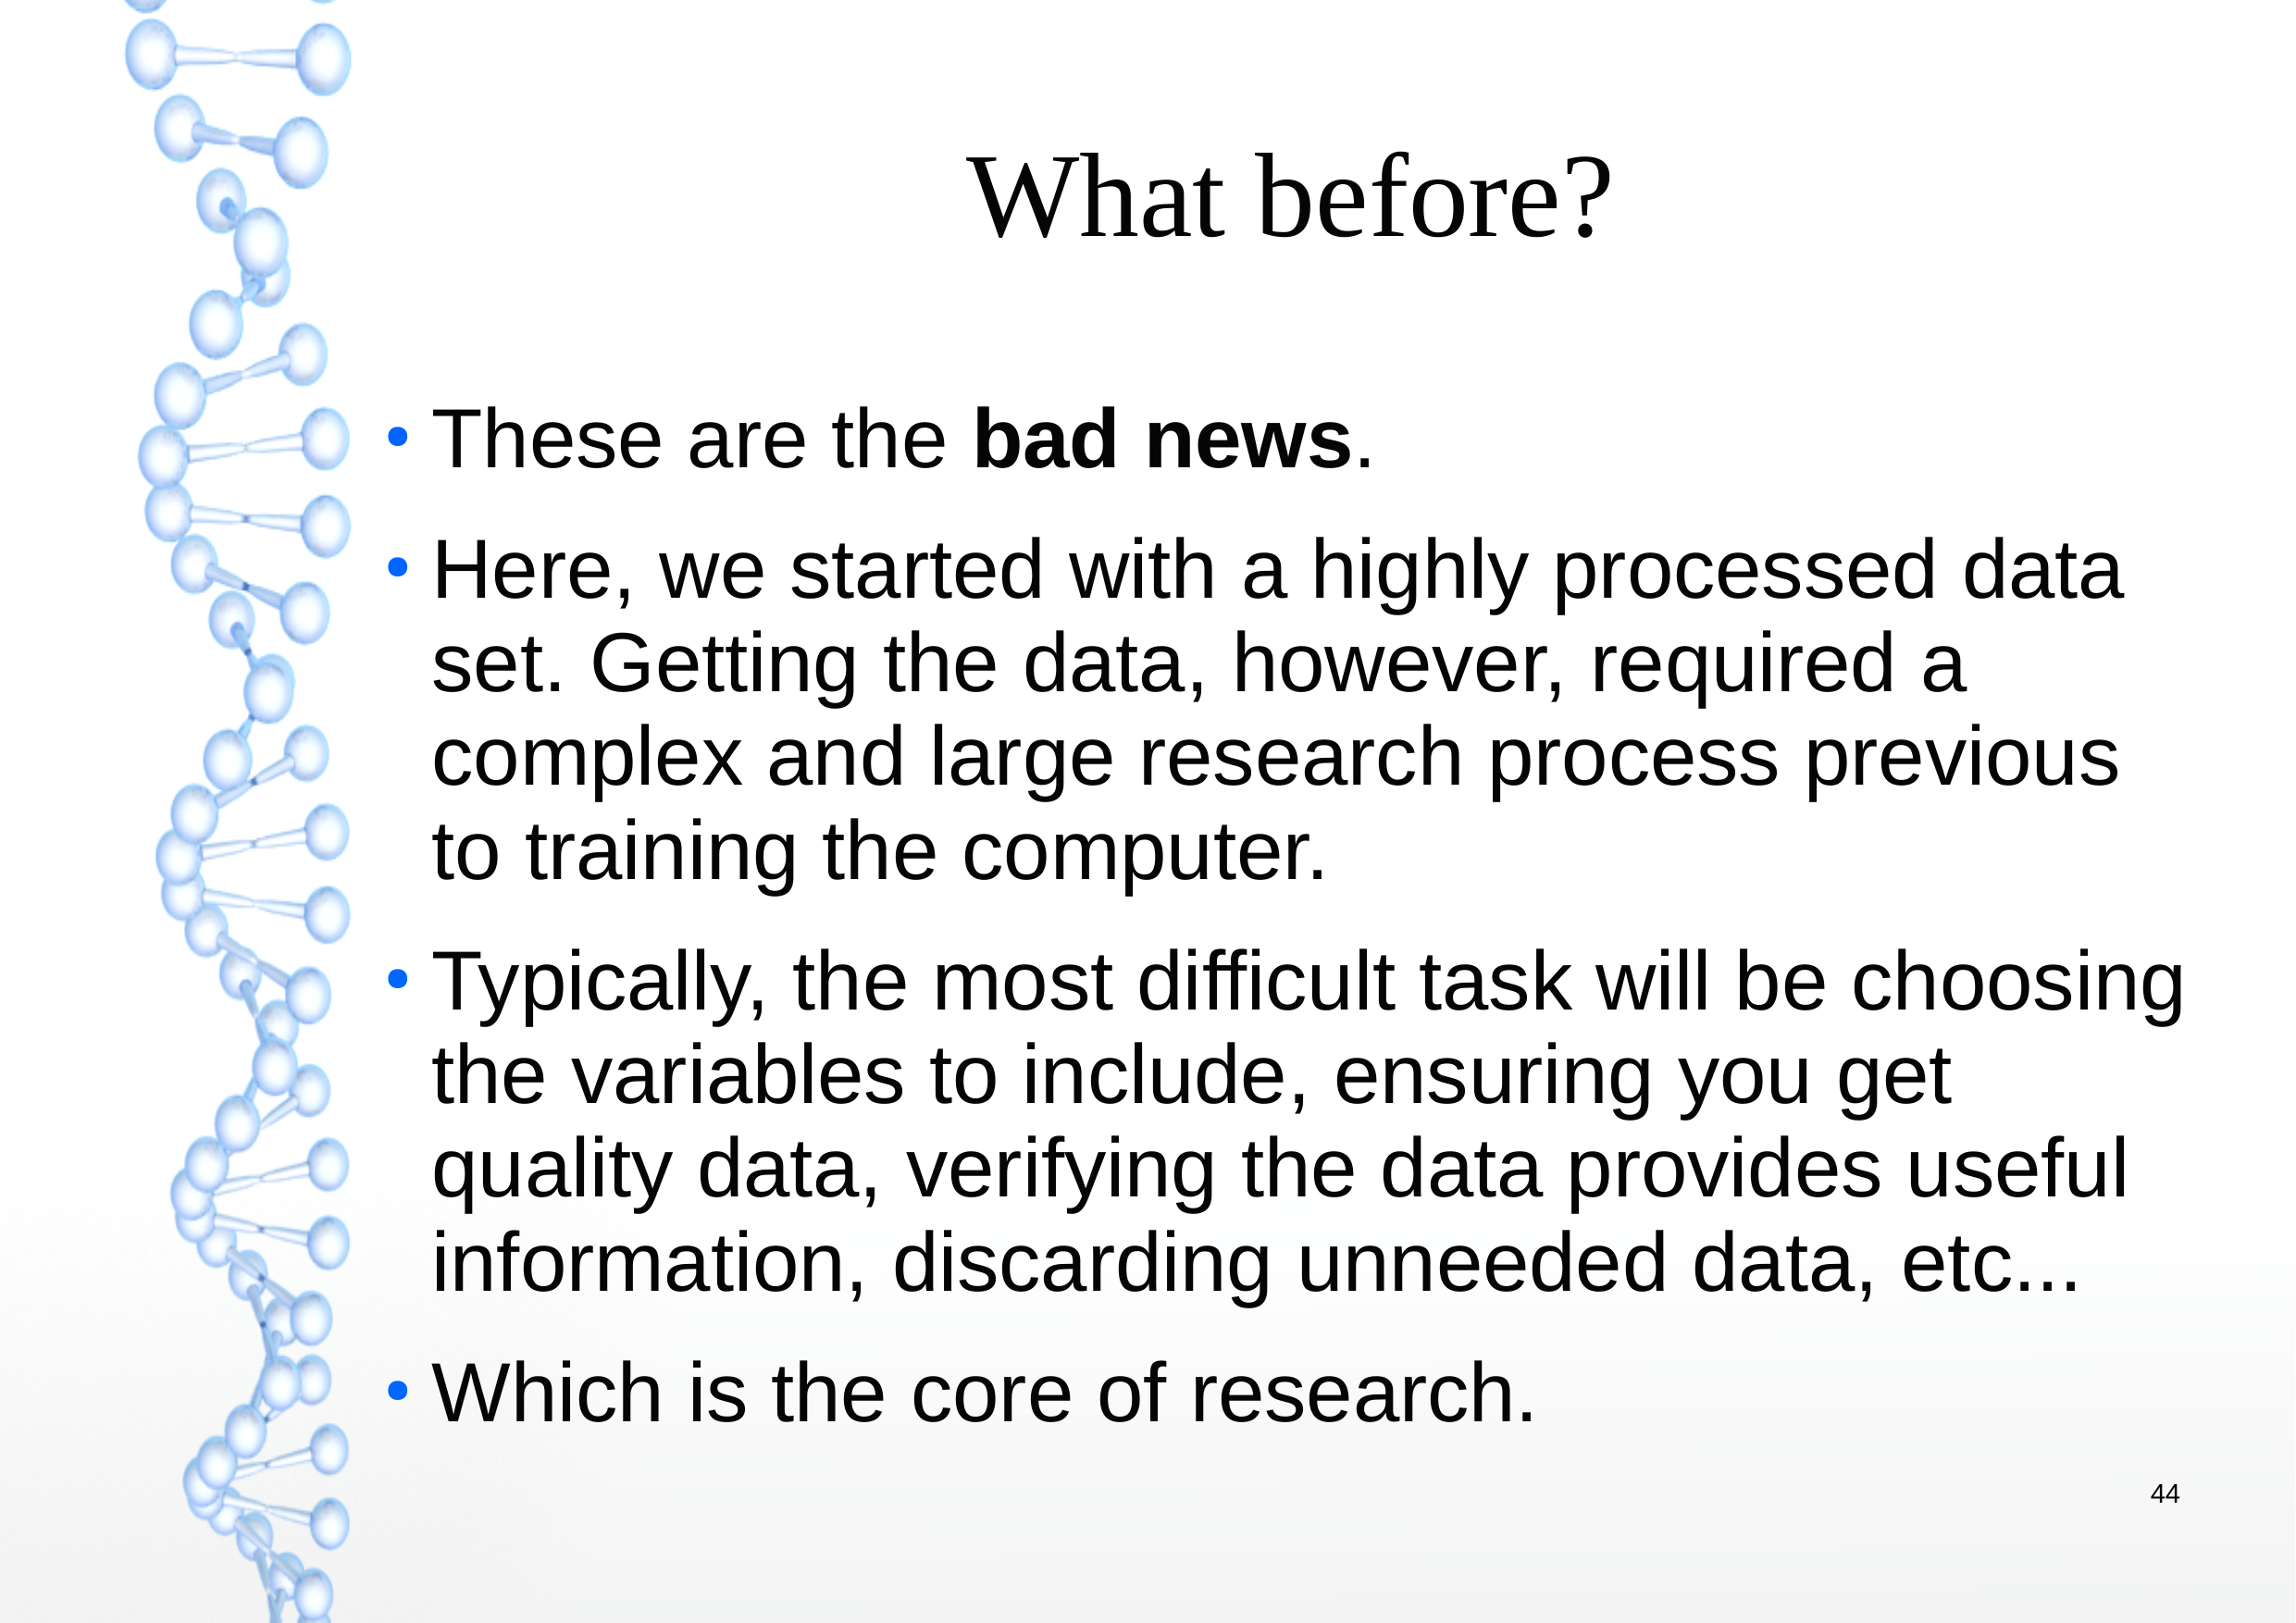

# What before?
These are the bad news.
Here, we started with a highly processed data set. Getting the data, however, required a complex and large research process previous to training the computer.
Typically, the most difficult task will be choosing the variables to include, ensuring you get quality data, verifying the data provides useful information, discarding unneeded data, etc...
Which is the core of research.
44